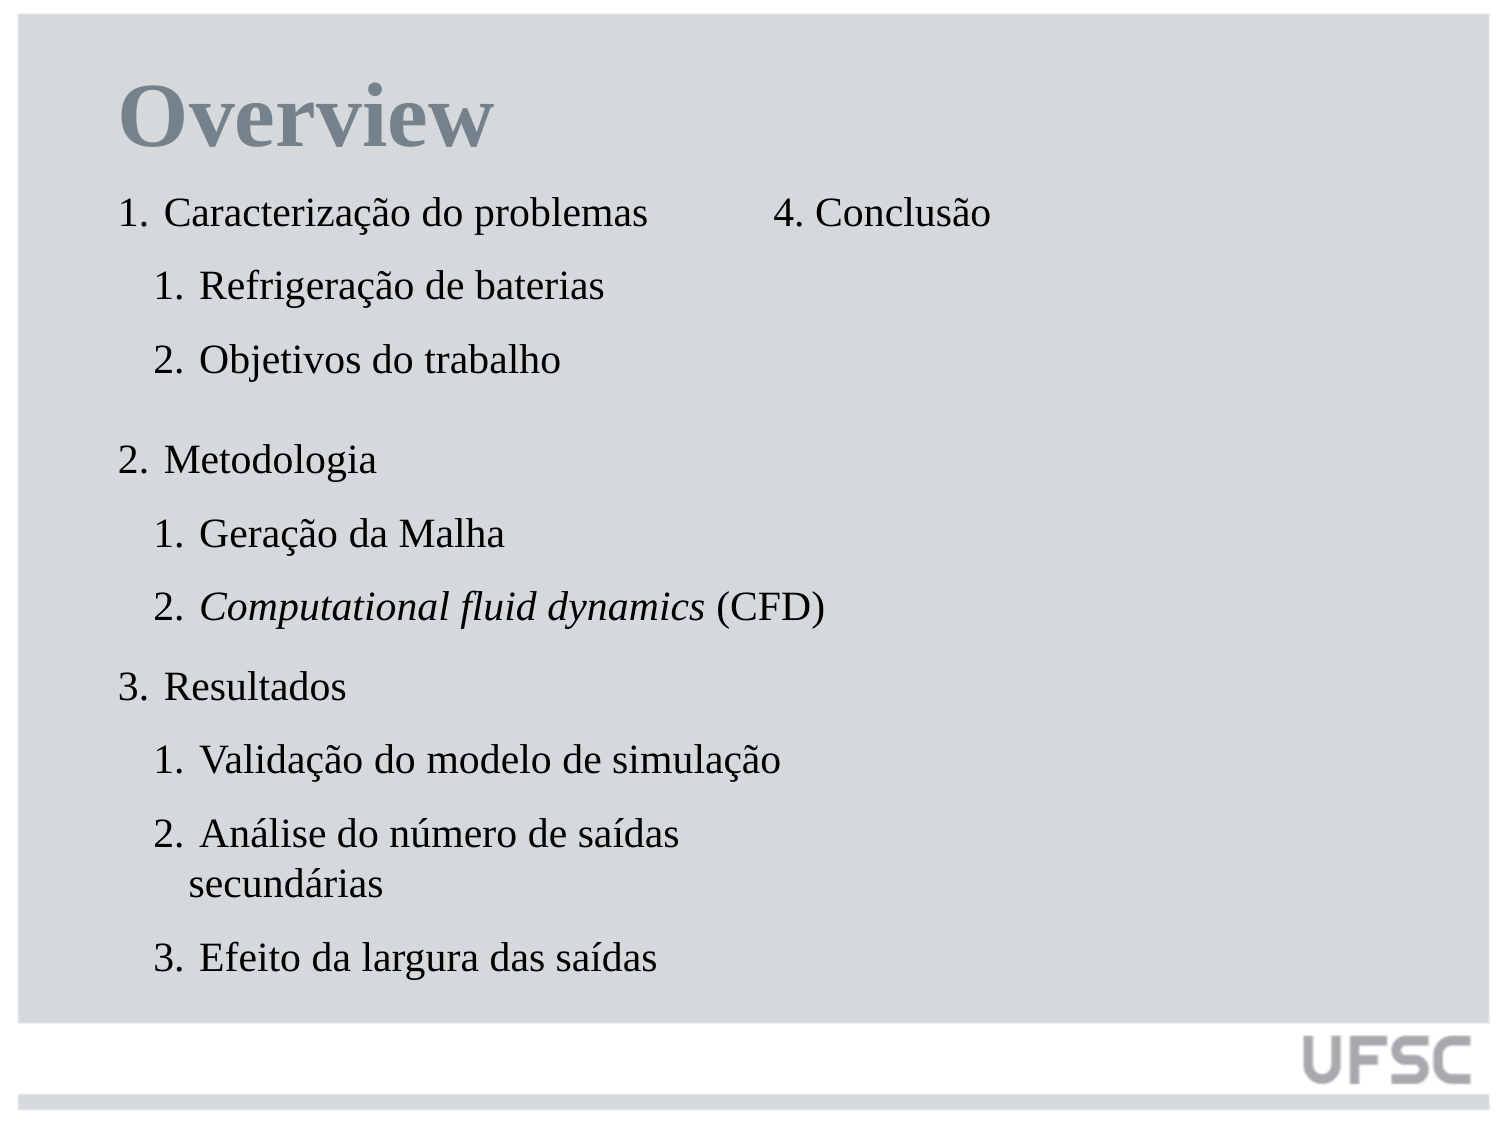

# Overview
 Caracterização do problemas
 Refrigeração de baterias
 Objetivos do trabalho
 Metodologia
 Geração da Malha
 Computational fluid dynamics (CFD)
 Resultados
 Validação do modelo de simulação
 Análise do número de saídas secundárias
 Efeito da largura das saídas
4. Conclusão